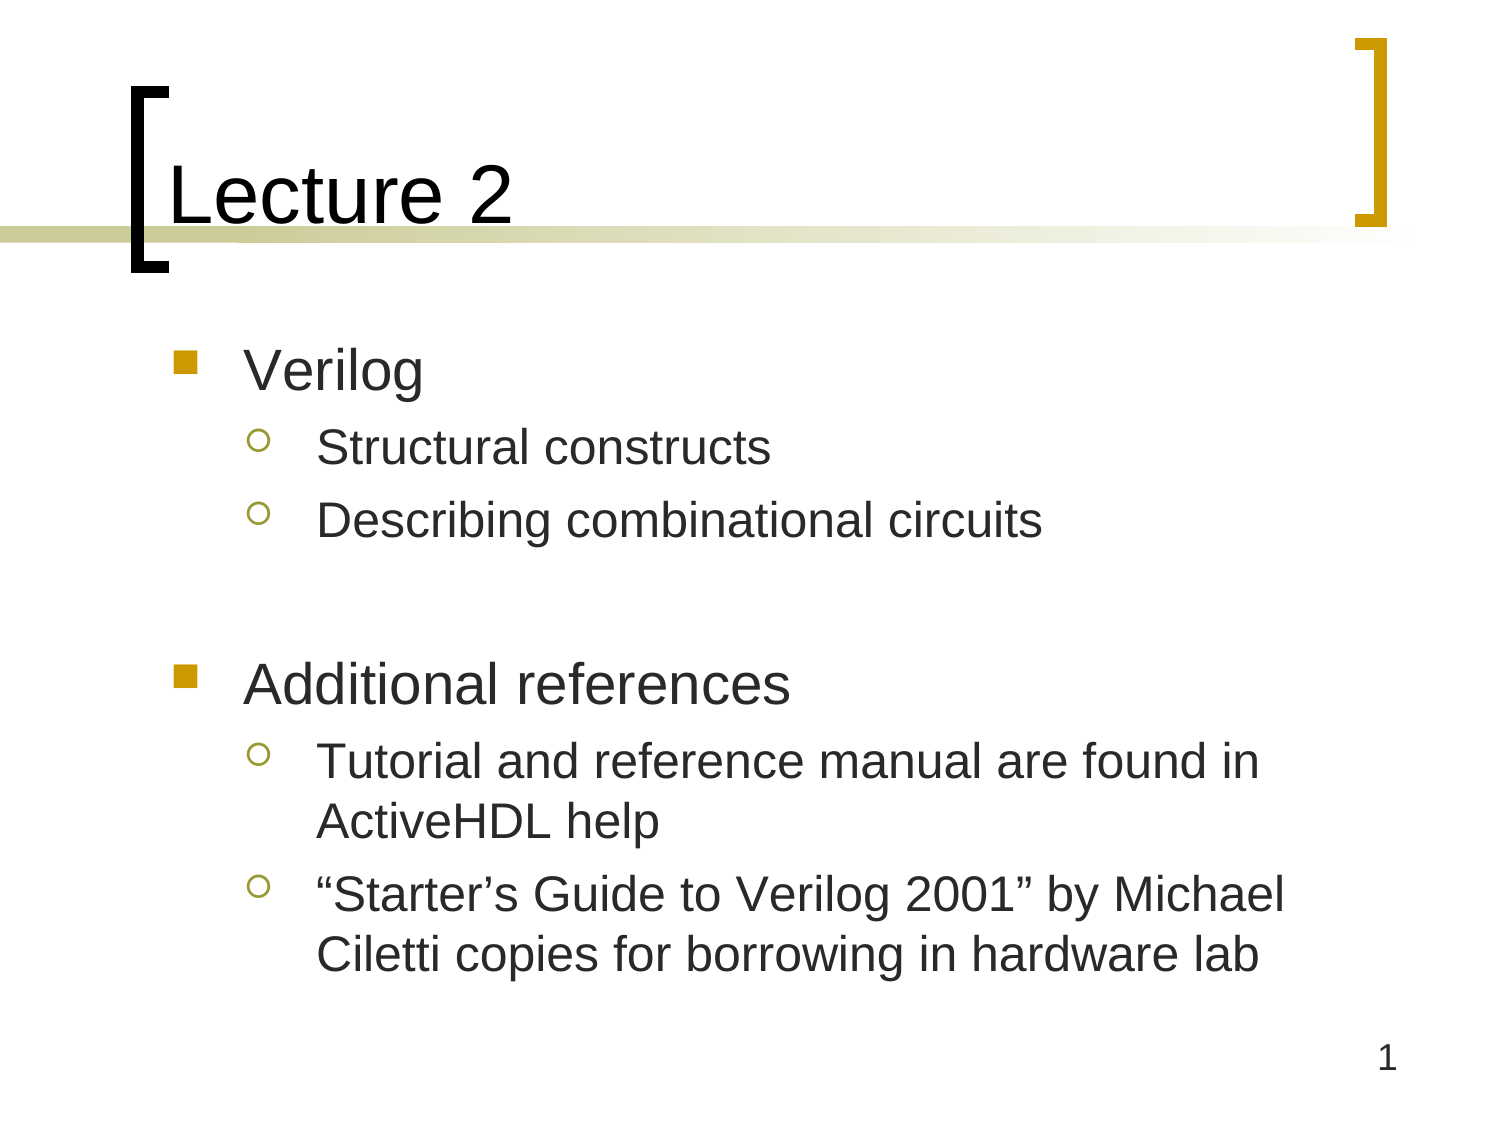

# Lecture 2
Verilog
Structural constructs
Describing combinational circuits
Additional references
Tutorial and reference manual are found in ActiveHDL help
“Starter’s Guide to Verilog 2001” by Michael Ciletti copies for borrowing in hardware lab
1